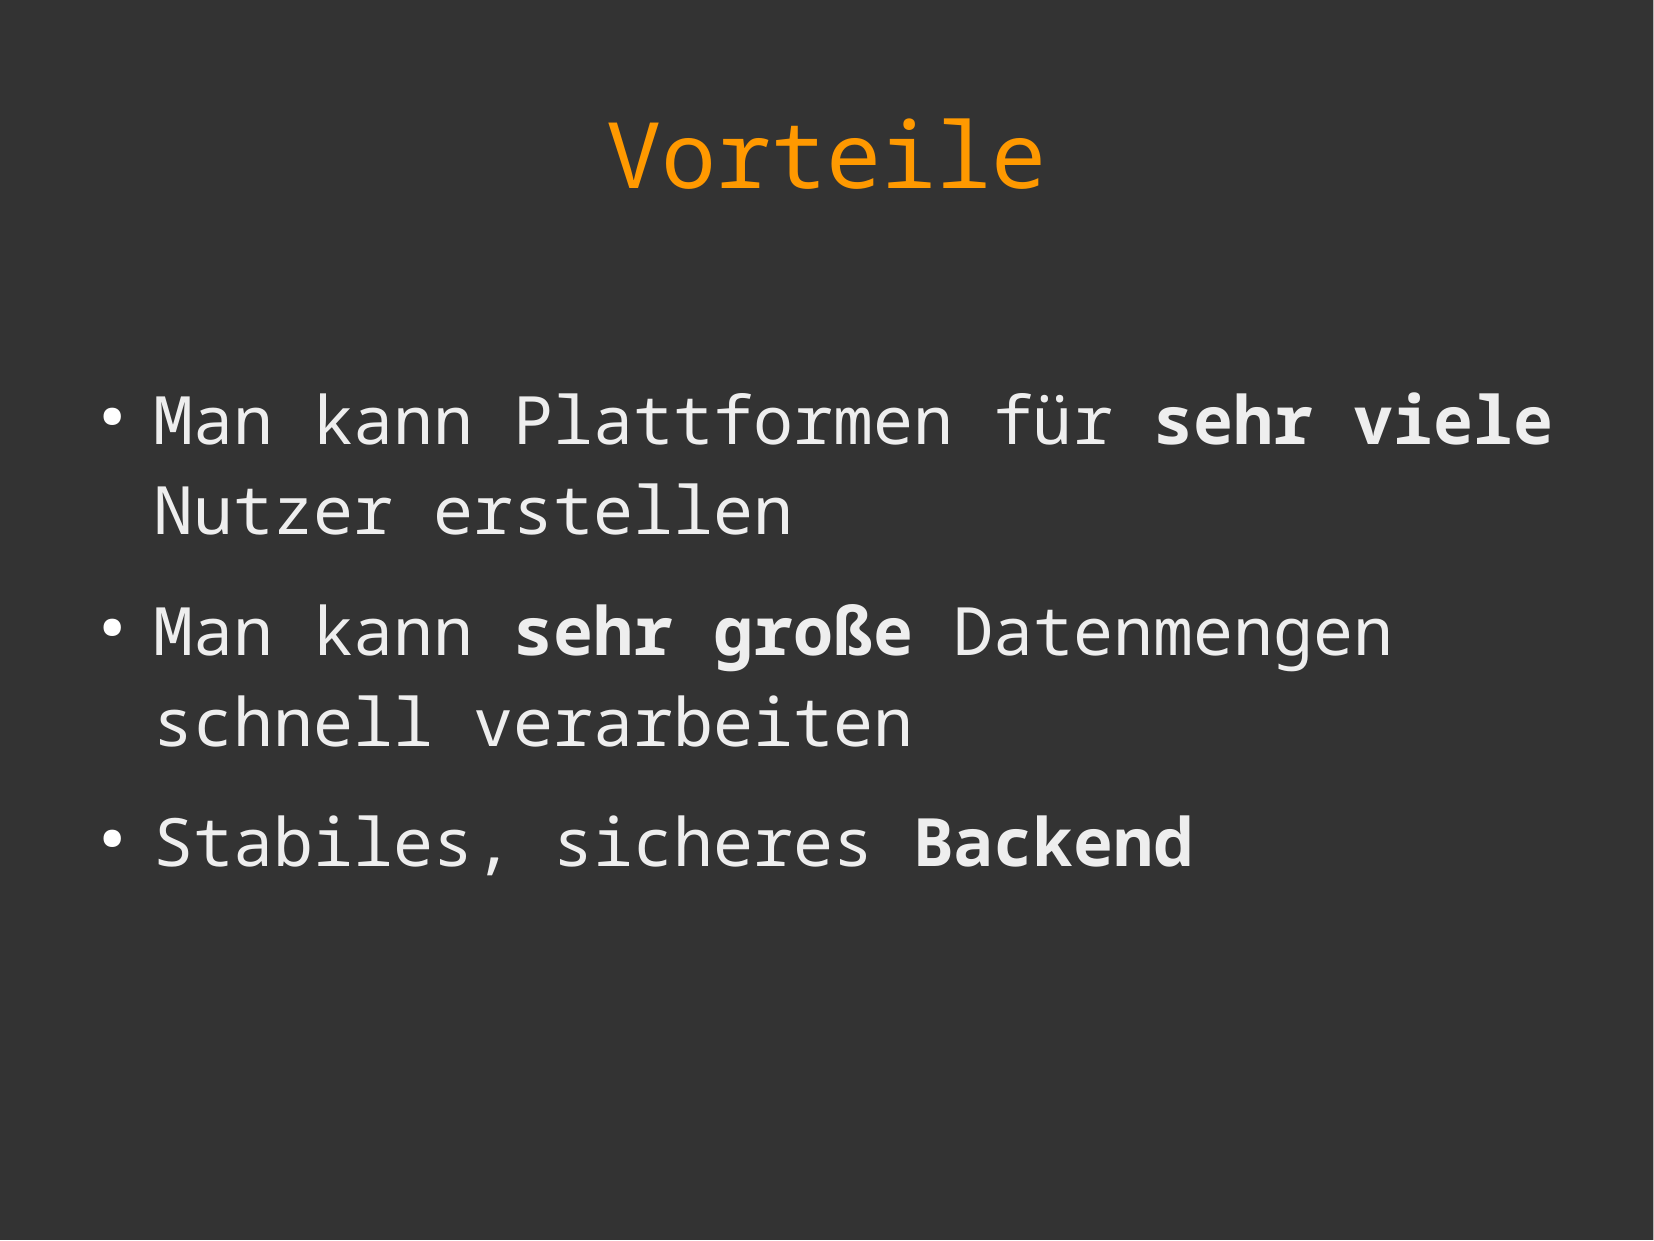

# Vorteile
Man kann Plattformen für sehr viele Nutzer erstellen
Man kann sehr große Datenmengen schnell verarbeiten
Stabiles, sicheres Backend